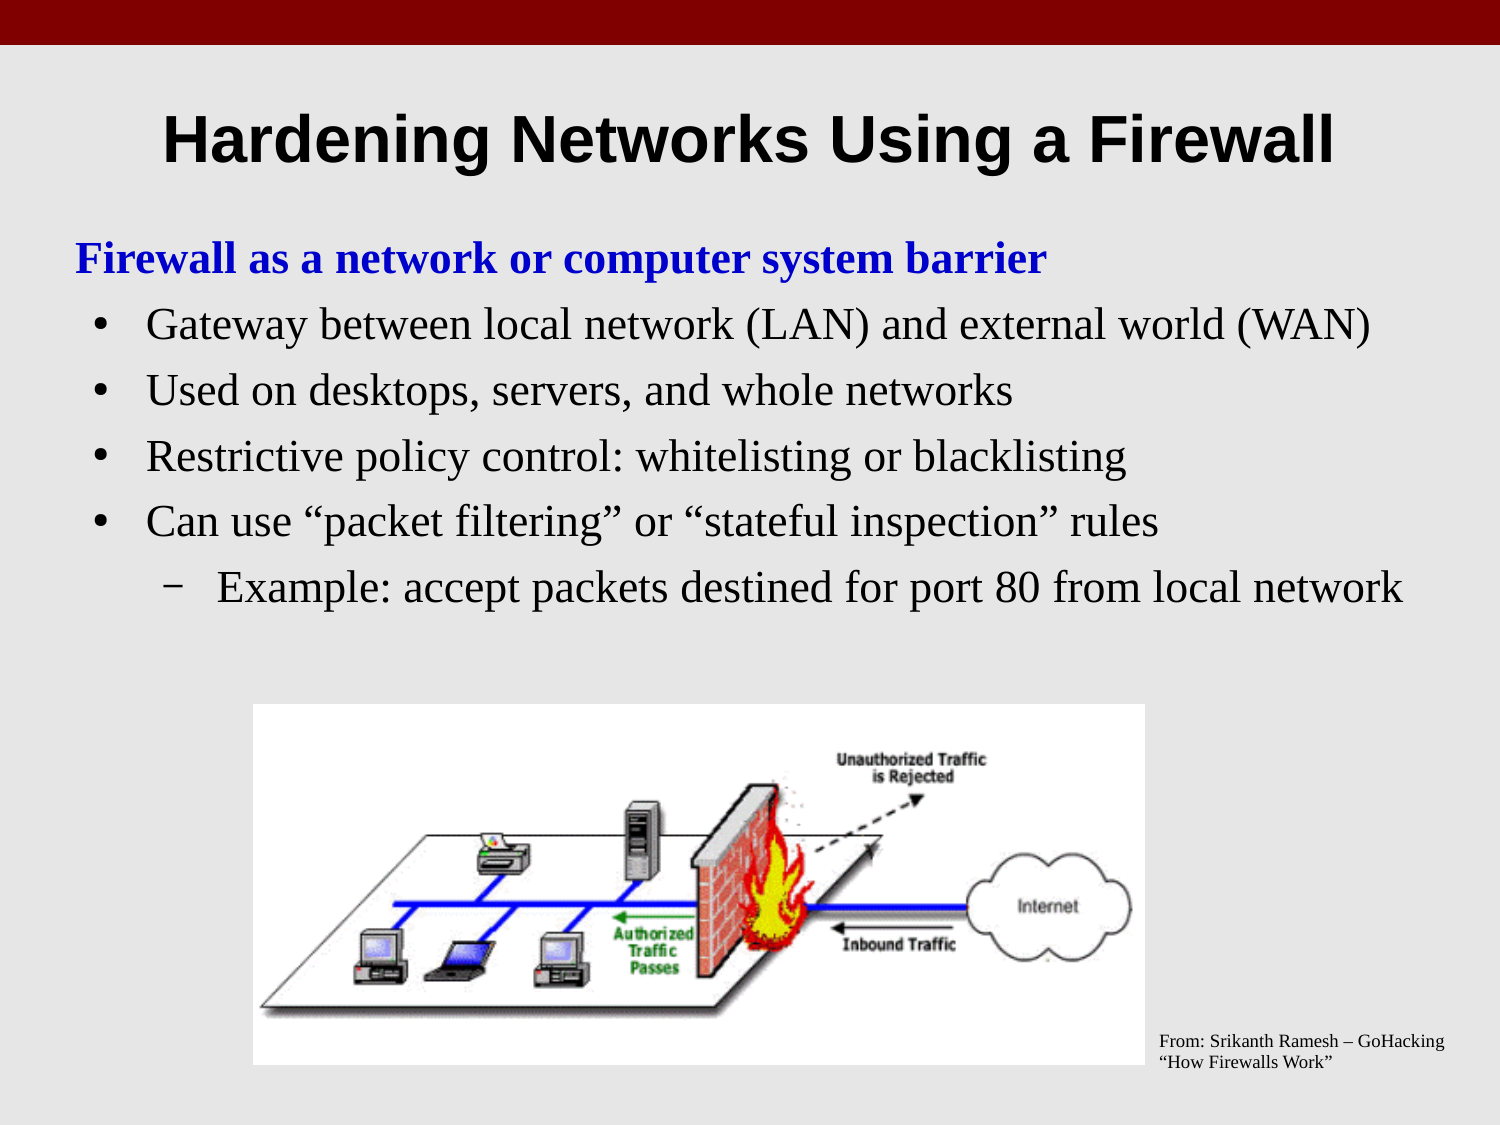

# Hardening Networks Using a Firewall
Firewall as a network or computer system barrier
Gateway between local network (LAN) and external world (WAN)
Used on desktops, servers, and whole networks
Restrictive policy control: whitelisting or blacklisting
Can use “packet filtering” or “stateful inspection” rules
Example: accept packets destined for port 80 from local network
From: Srikanth Ramesh – GoHacking “How Firewalls Work”